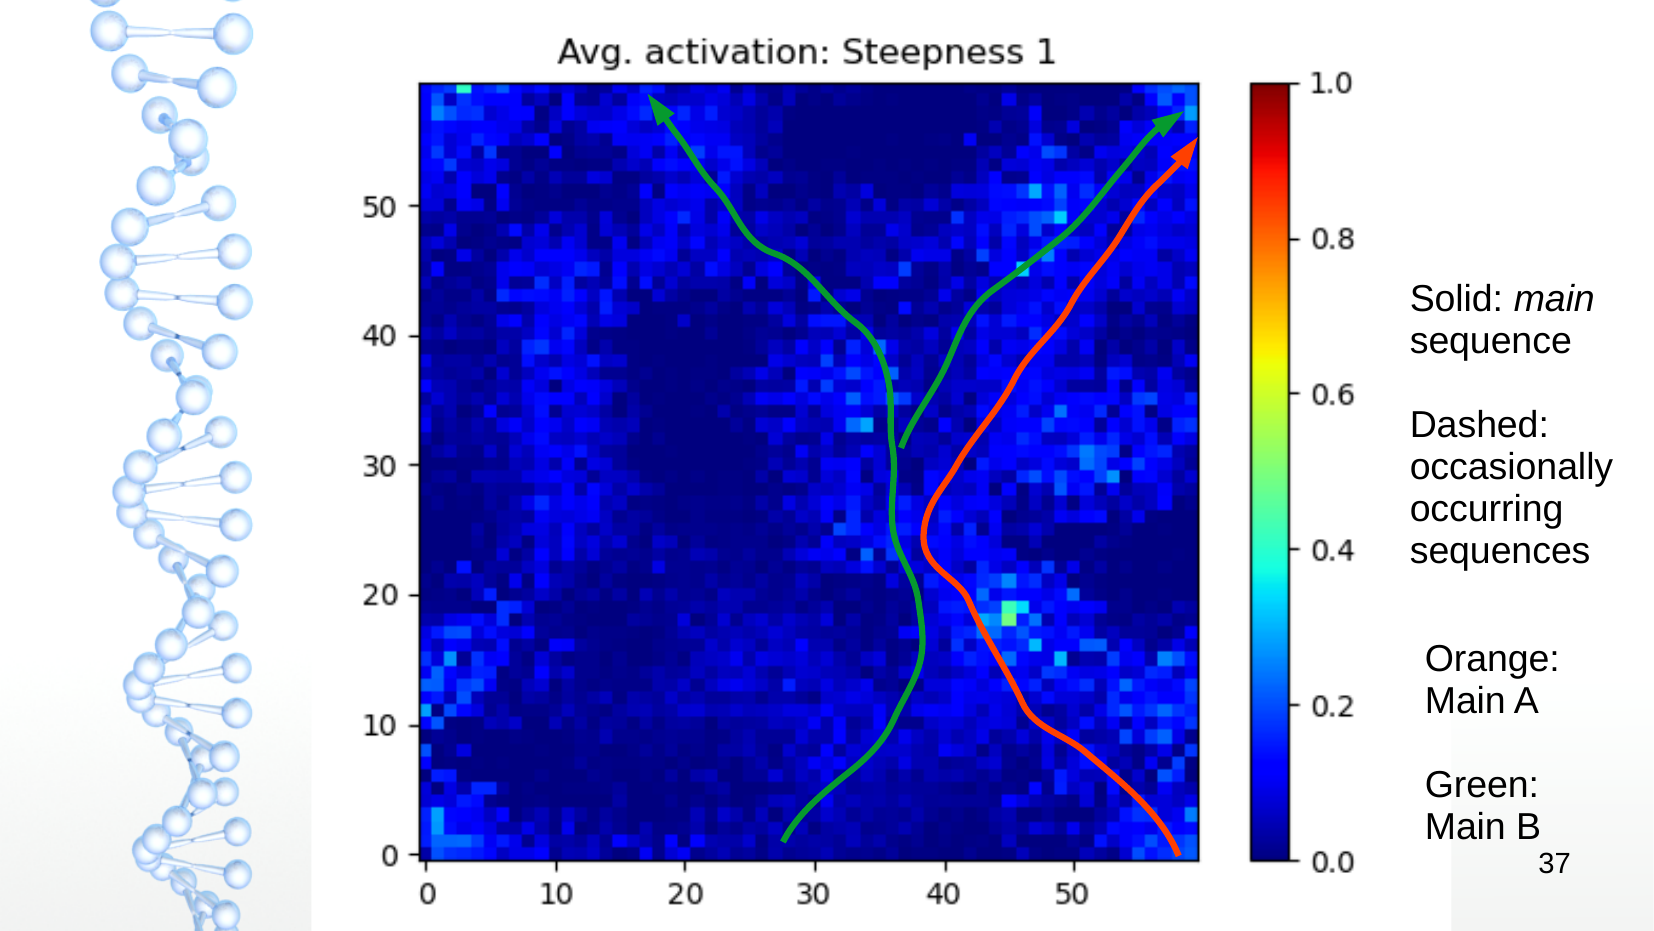

#
Solid: main
sequence
Dashed:
occasionally
occurring
sequences
Orange:
Main A
Green:
Main B
37